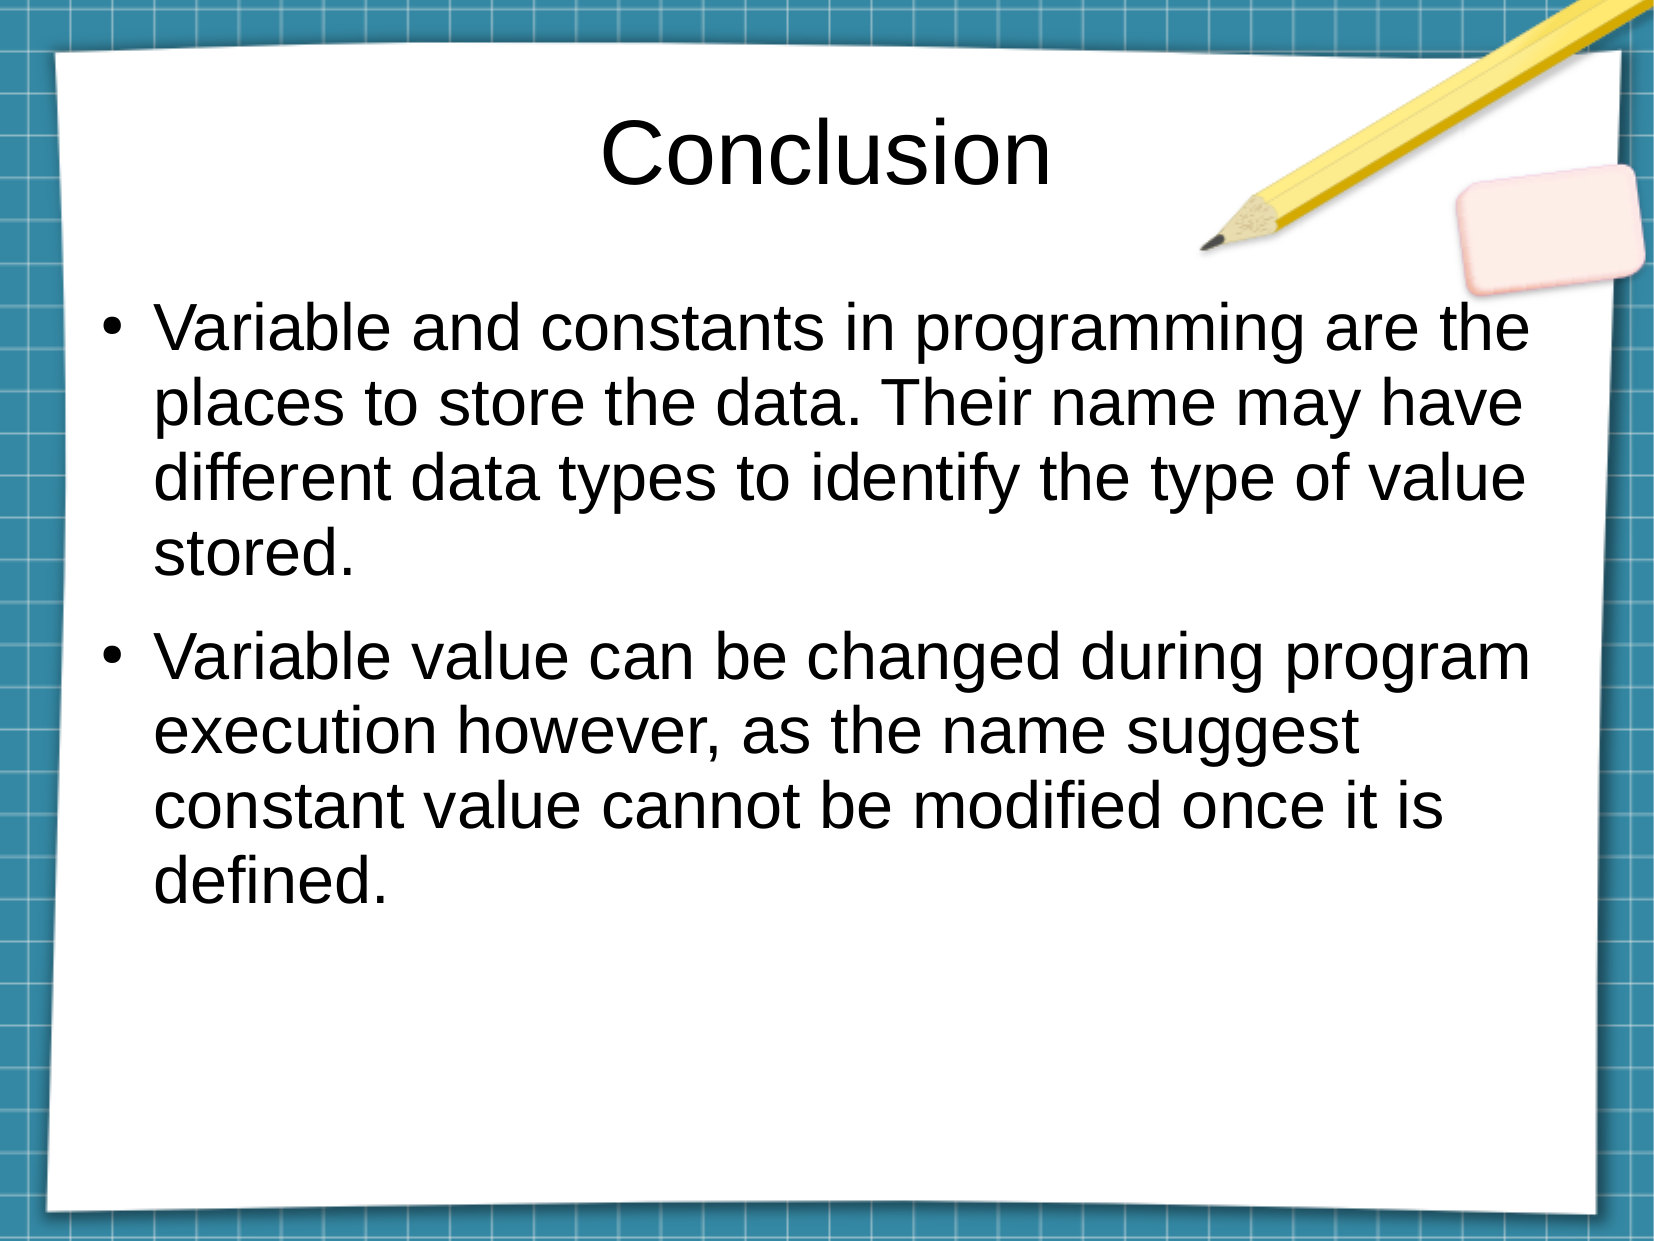

# Conclusion
Variable and constants in programming are the places to store the data. Their name may have different data types to identify the type of value stored.
Variable value can be changed during program execution however, as the name suggest constant value cannot be modified once it is defined.